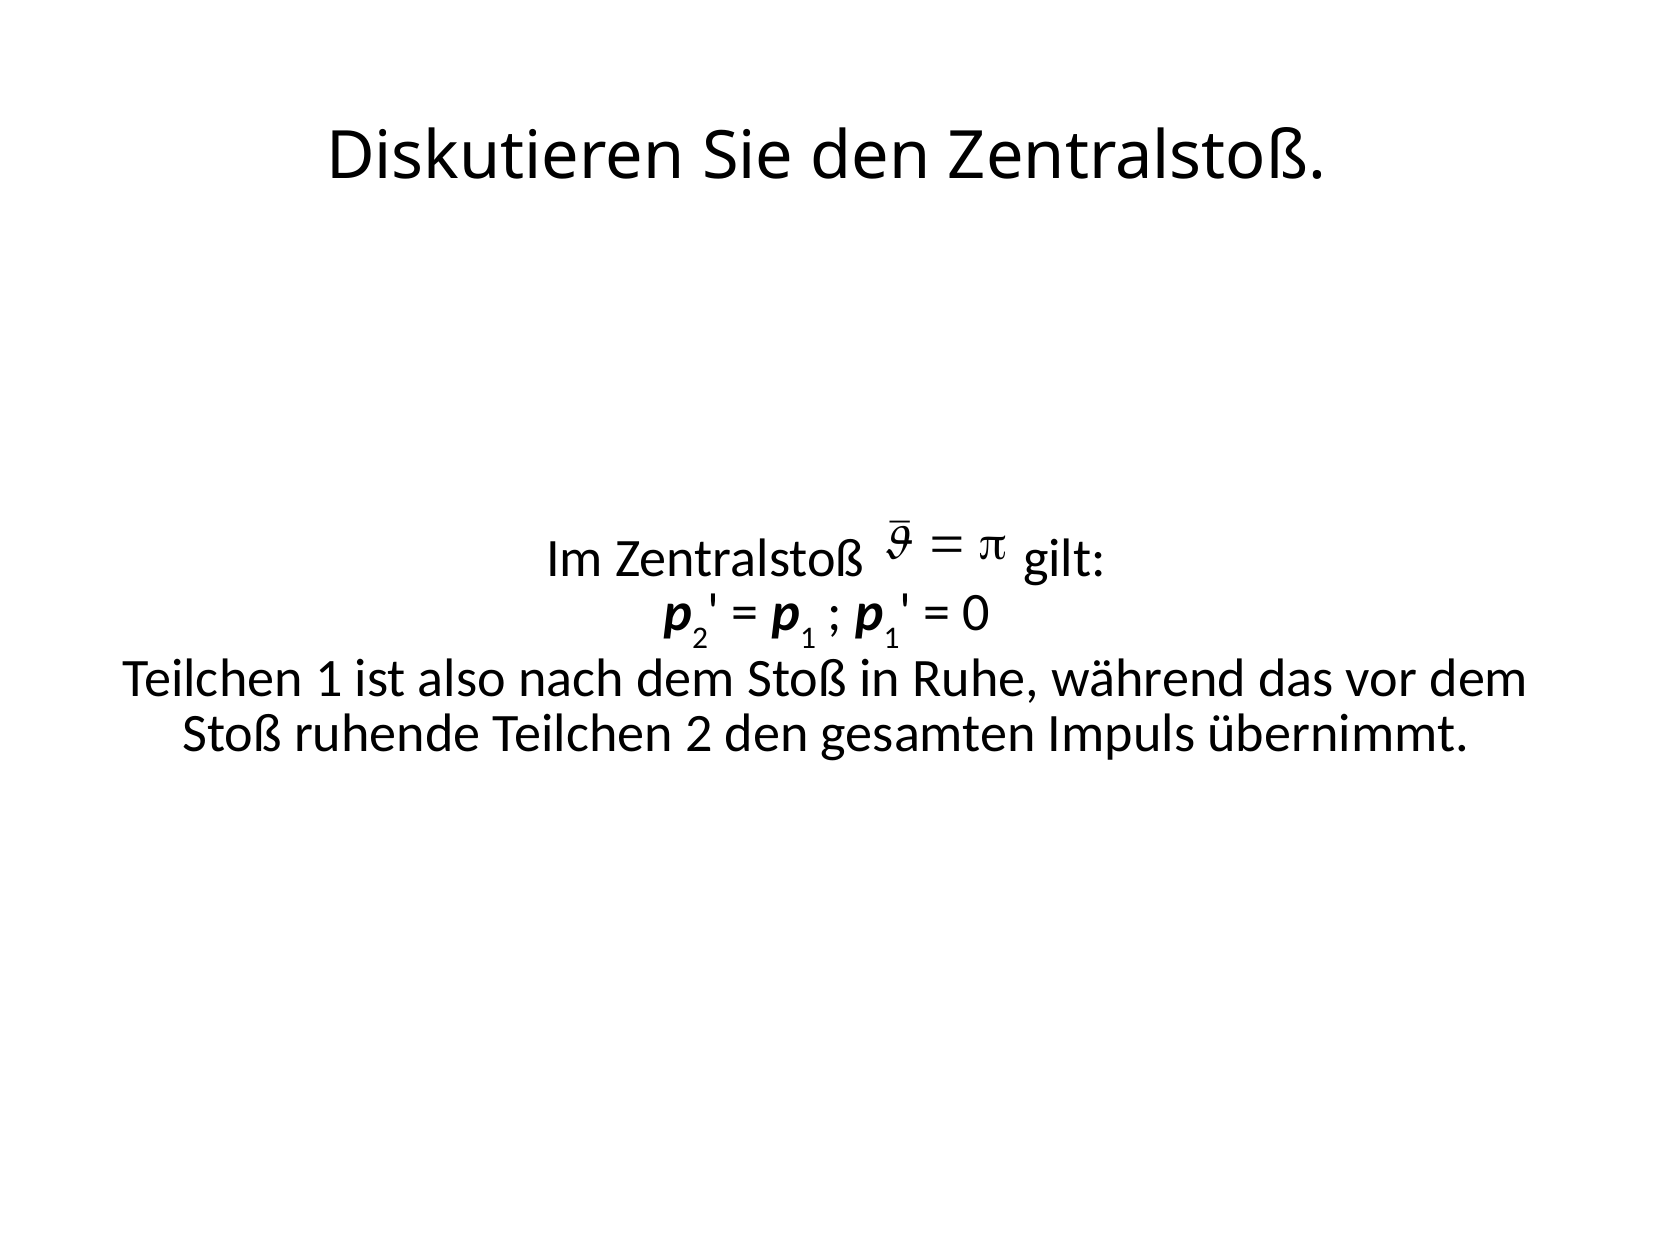

# Diskutieren Sie den Zentralstoß.
Im Zentralstoß gilt:
p2' = p1 ; p1' = 0
Teilchen 1 ist also nach dem Stoß in Ruhe, während das vor dem Stoß ruhende Teilchen 2 den gesamten Impuls übernimmt.